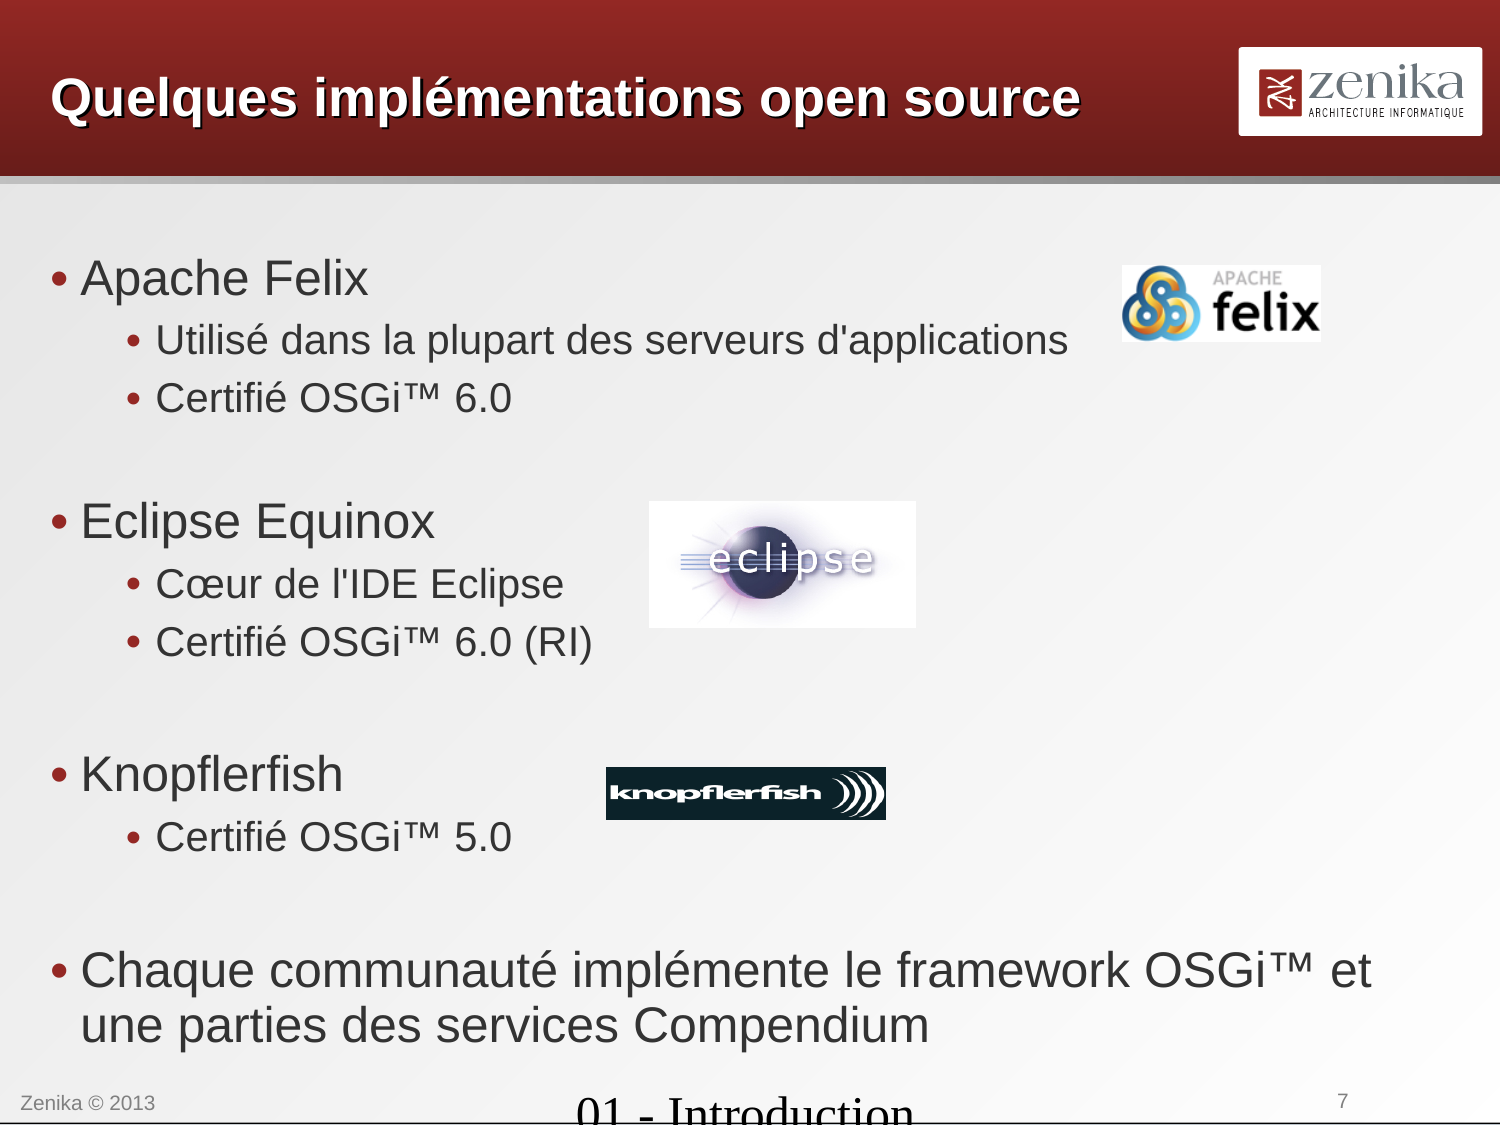

# Quelques implémentations open source
Apache Felix
Utilisé dans la plupart des serveurs d'applications
Certifié OSGi™ 6.0
Eclipse Equinox
Cœur de l'IDE Eclipse
Certifié OSGi™ 6.0 (RI)
Knopflerfish
Certifié OSGi™ 5.0
Chaque communauté implémente le framework OSGi™ et une parties des services Compendium